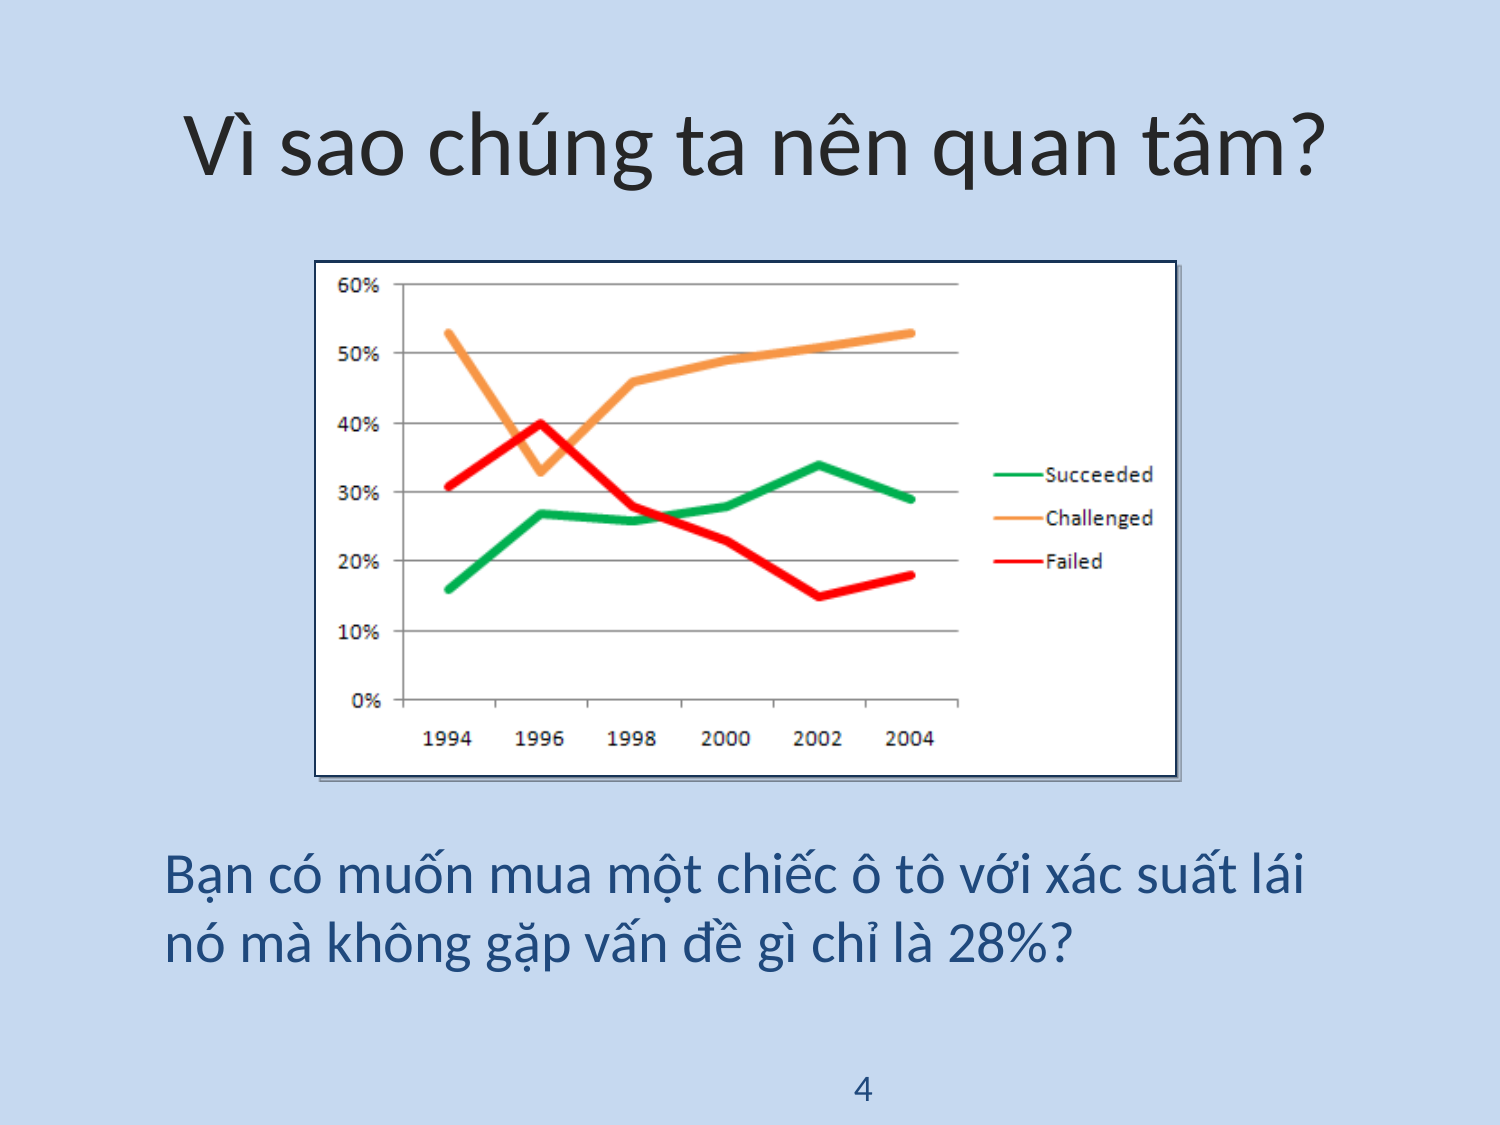

# Vì sao chúng ta nên quan tâm?
Bạn có muốn mua một chiếc ô tô với xác suất lái nó mà không gặp vấn đề gì chỉ là 28%?